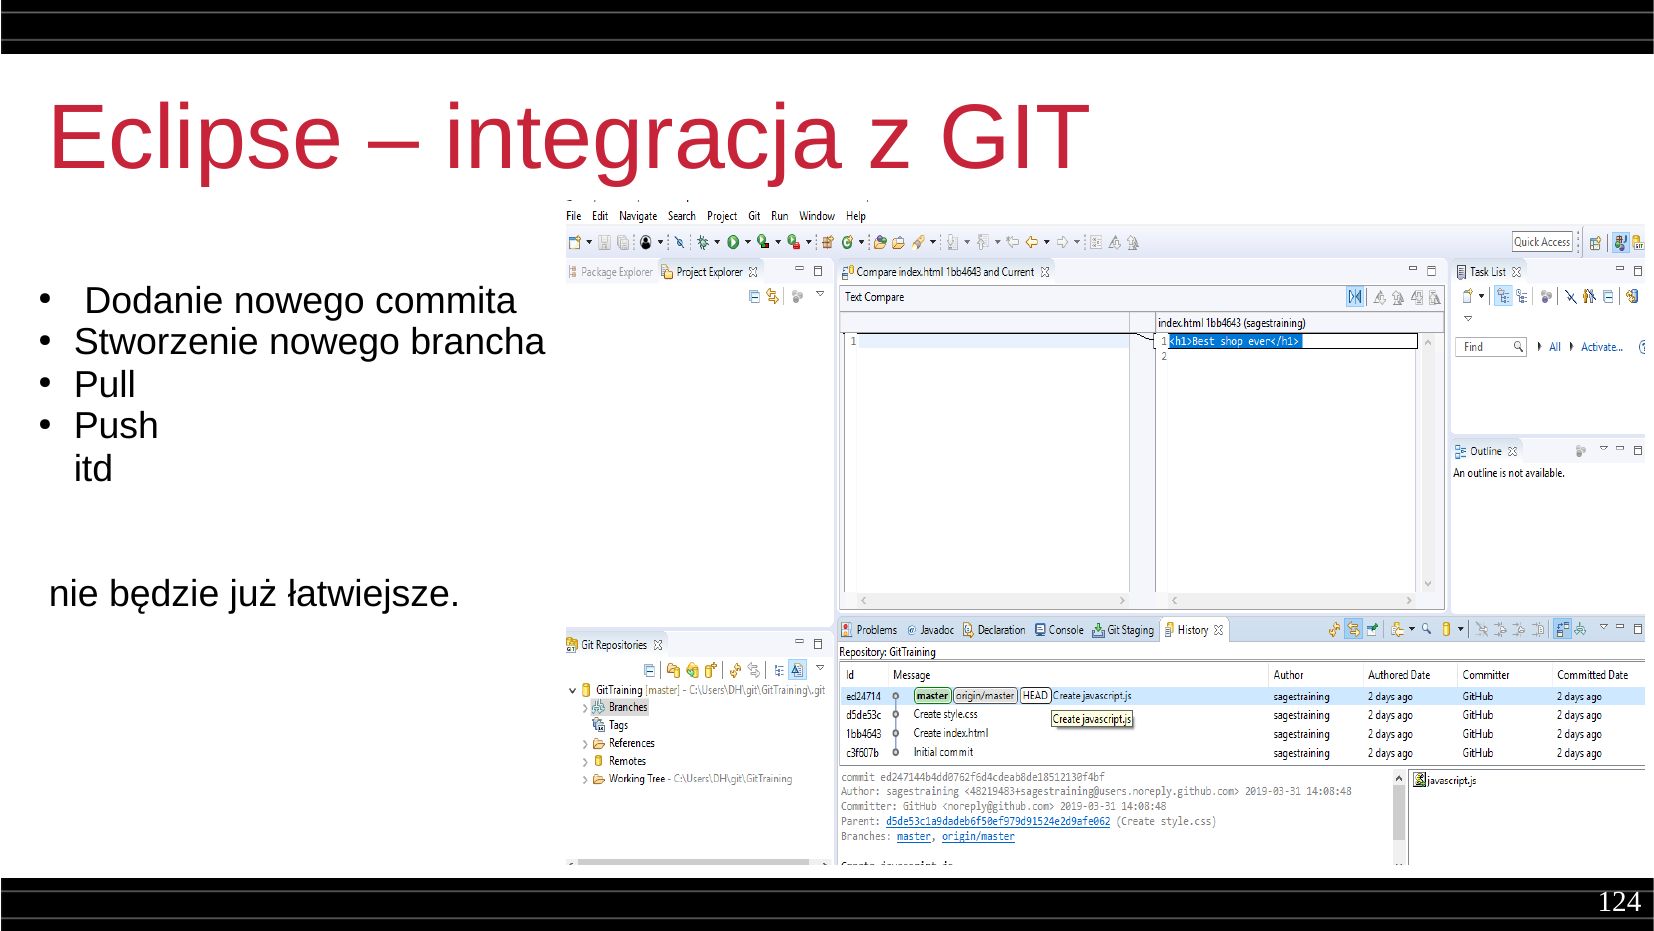

# Eclipse – integracja z GIT
 Dodanie nowego commita
Stworzenie nowego brancha
Pull
Push
itd
 nie będzie już łatwiejsze.